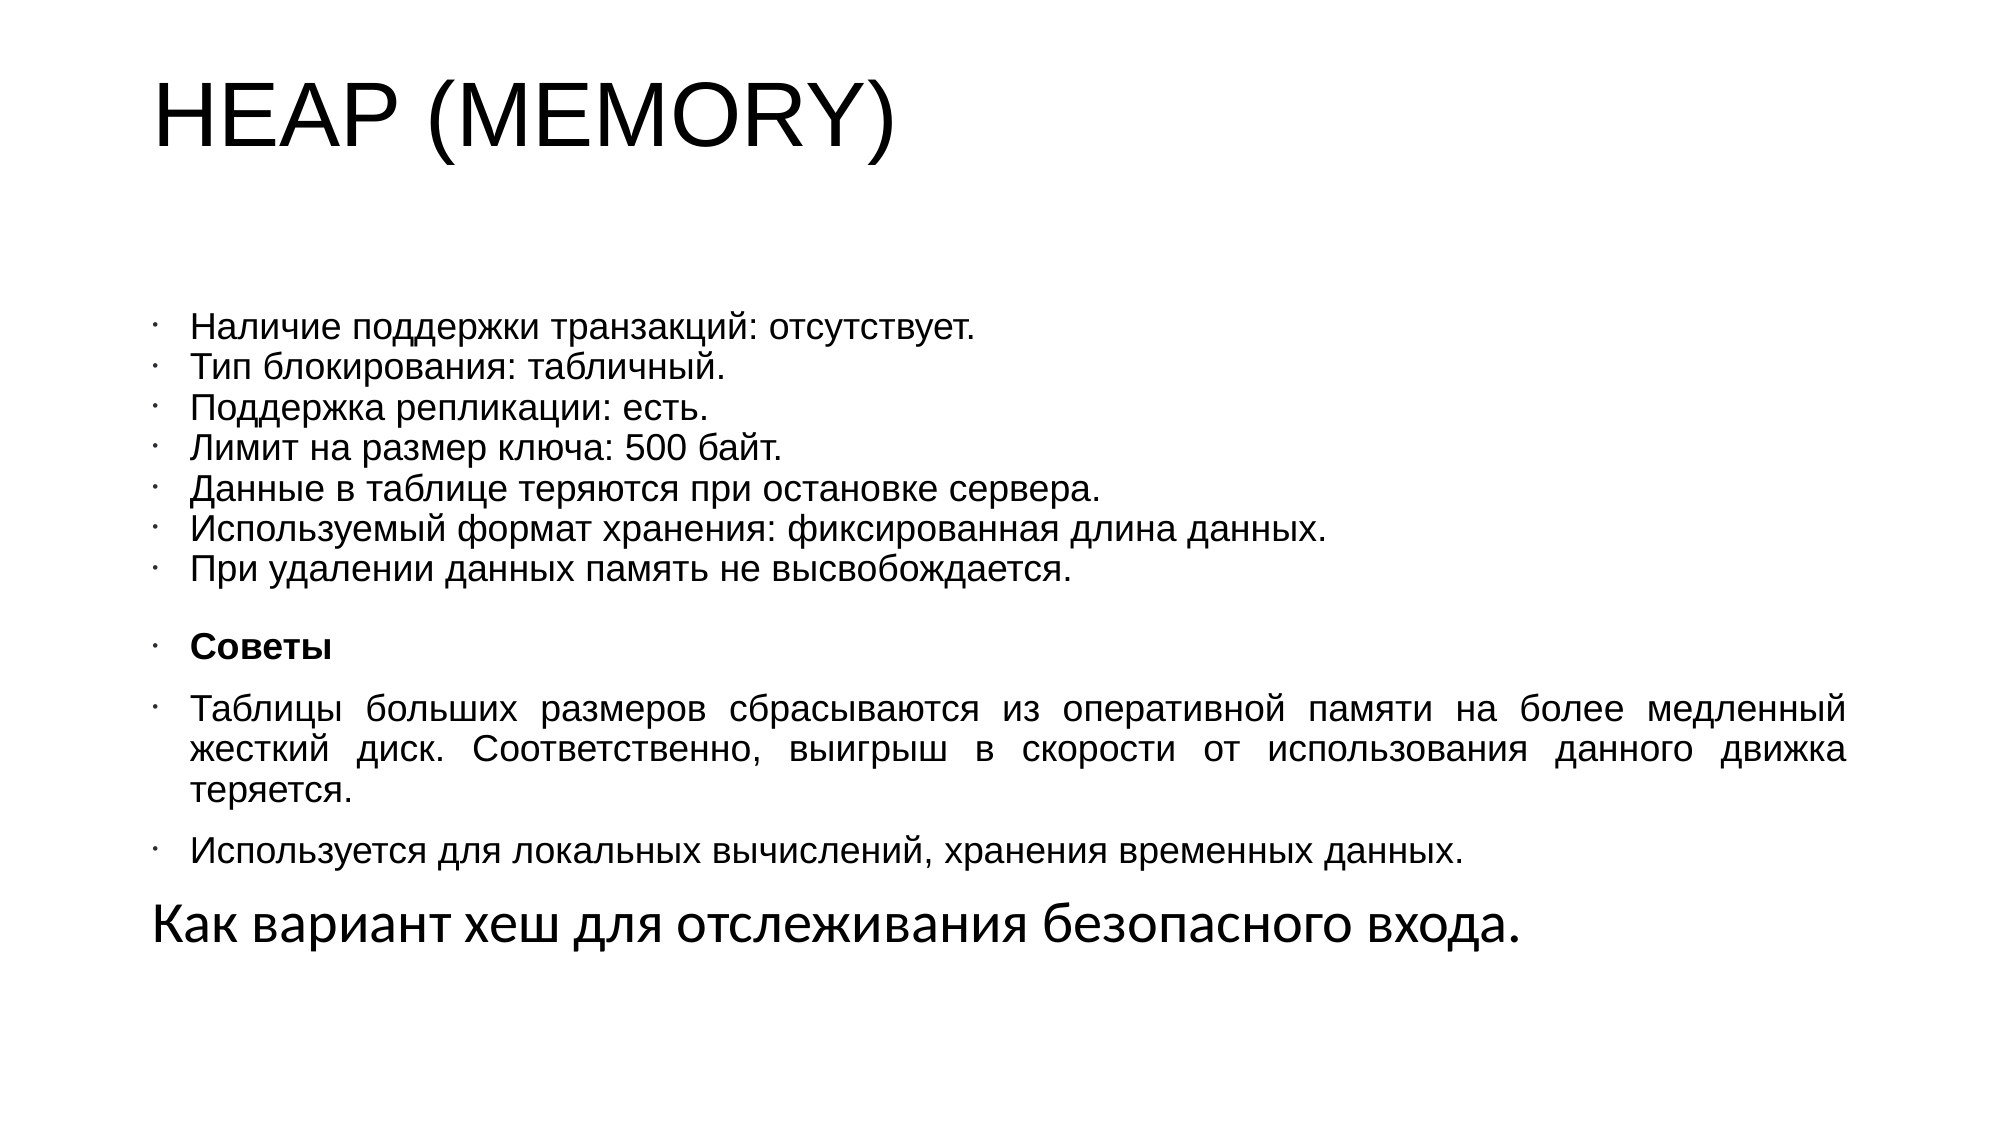

# HEAP (MEMORY)
Наличие поддержки транзакций: отсутствует.
Тип блокирования: табличный.
Поддержка репликации: есть.
Лимит на размер ключа: 500 байт.
Данные в таблице теряются при остановке сервера.
Используемый формат хранения: фиксированная длина данных.
При удалении данных память не высвобождается.
Советы
Таблицы больших размеров сбрасываются из оперативной памяти на более медленный жесткий диск. Соответственно, выигрыш в скорости от использования данного движка теряется.
Используется для локальных вычислений, хранения временных данных.
Как вариант хеш для отслеживания безопасного входа.